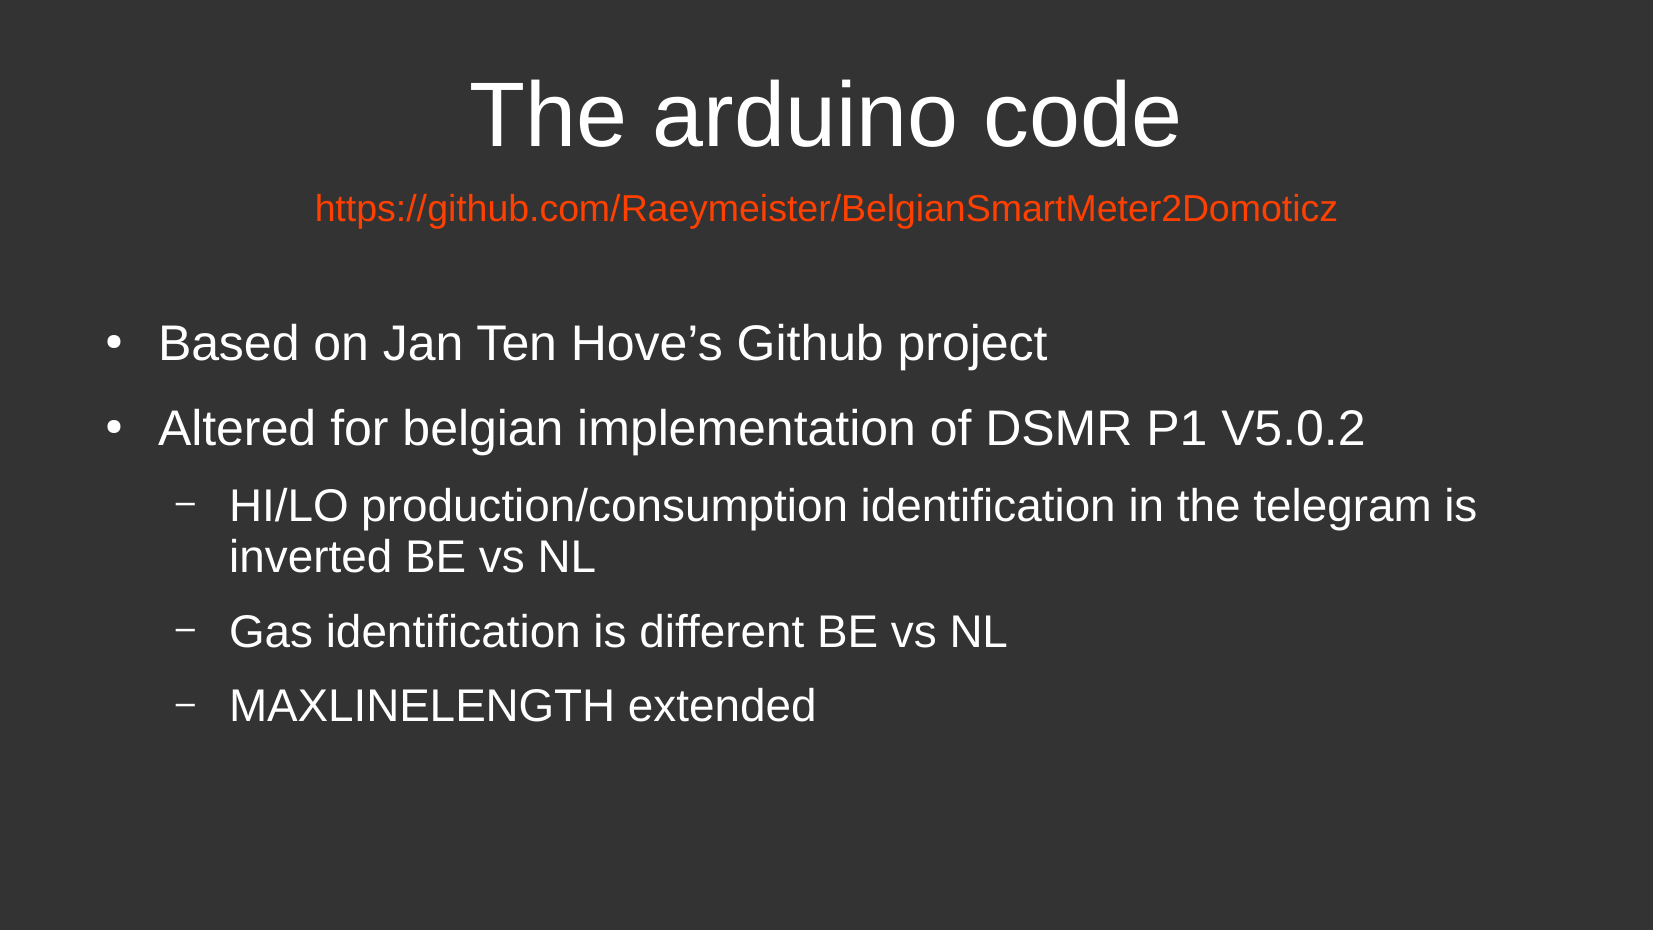

# The arduino code
https://github.com/Raeymeister/BelgianSmartMeter2Domoticz
Based on Jan Ten Hove’s Github project
Altered for belgian implementation of DSMR P1 V5.0.2
HI/LO production/consumption identification in the telegram is inverted BE vs NL
Gas identification is different BE vs NL
MAXLINELENGTH extended